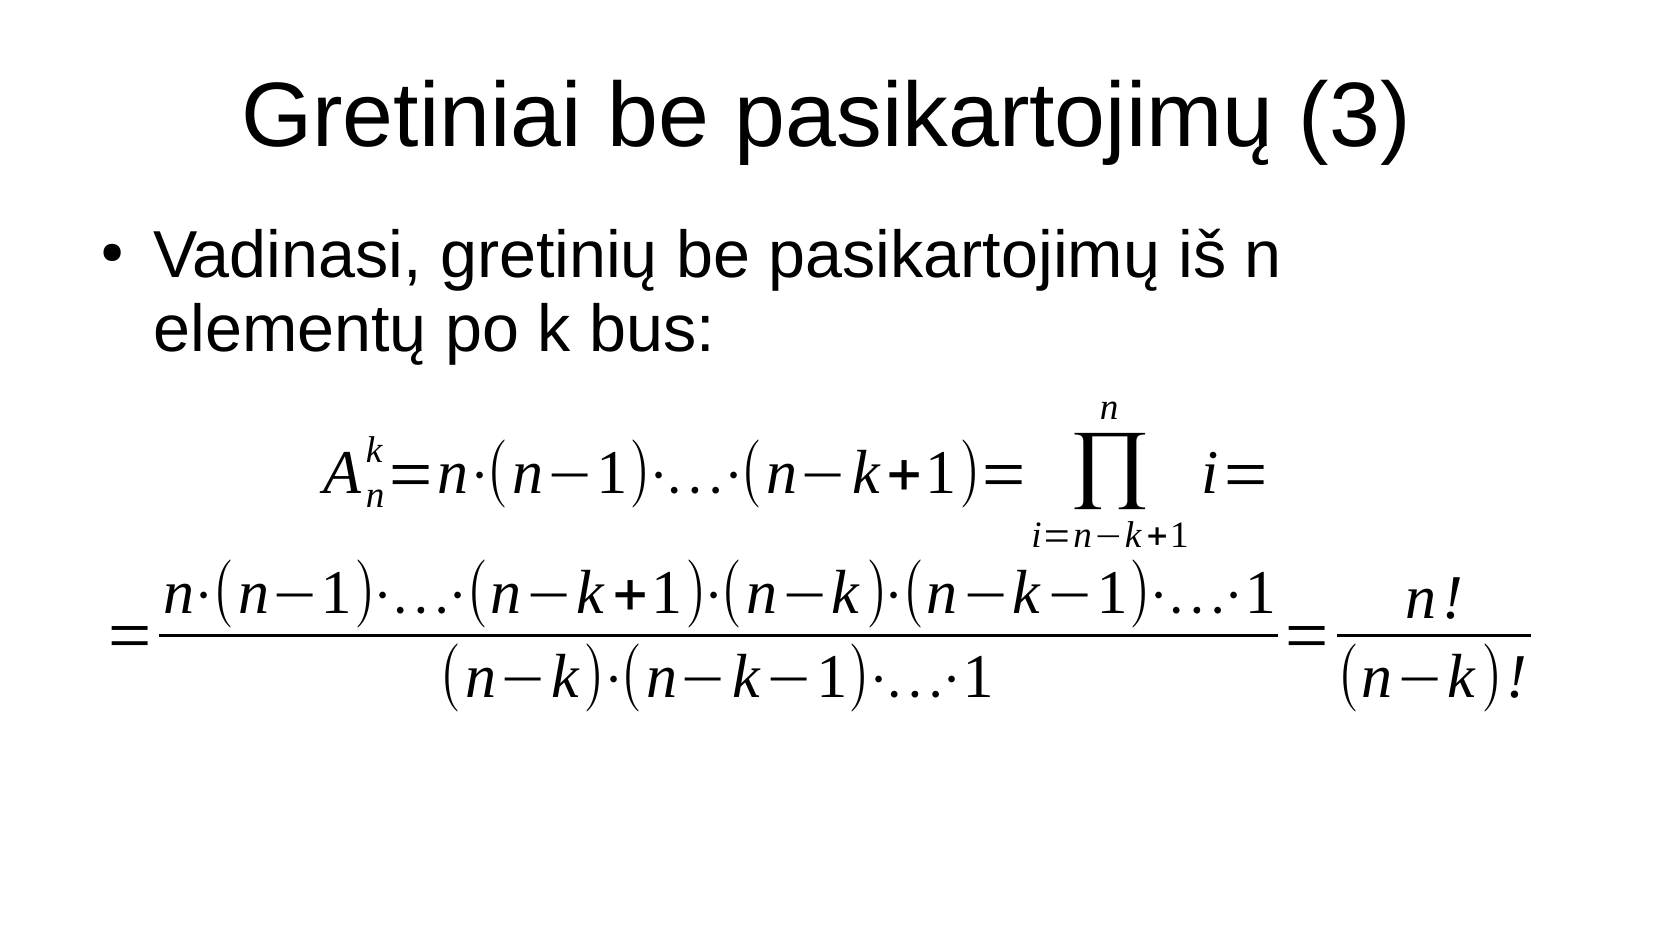

# Gretiniai be pasikartojimų (3)
Vadinasi, gretinių be pasikartojimų iš n elementų po k bus: